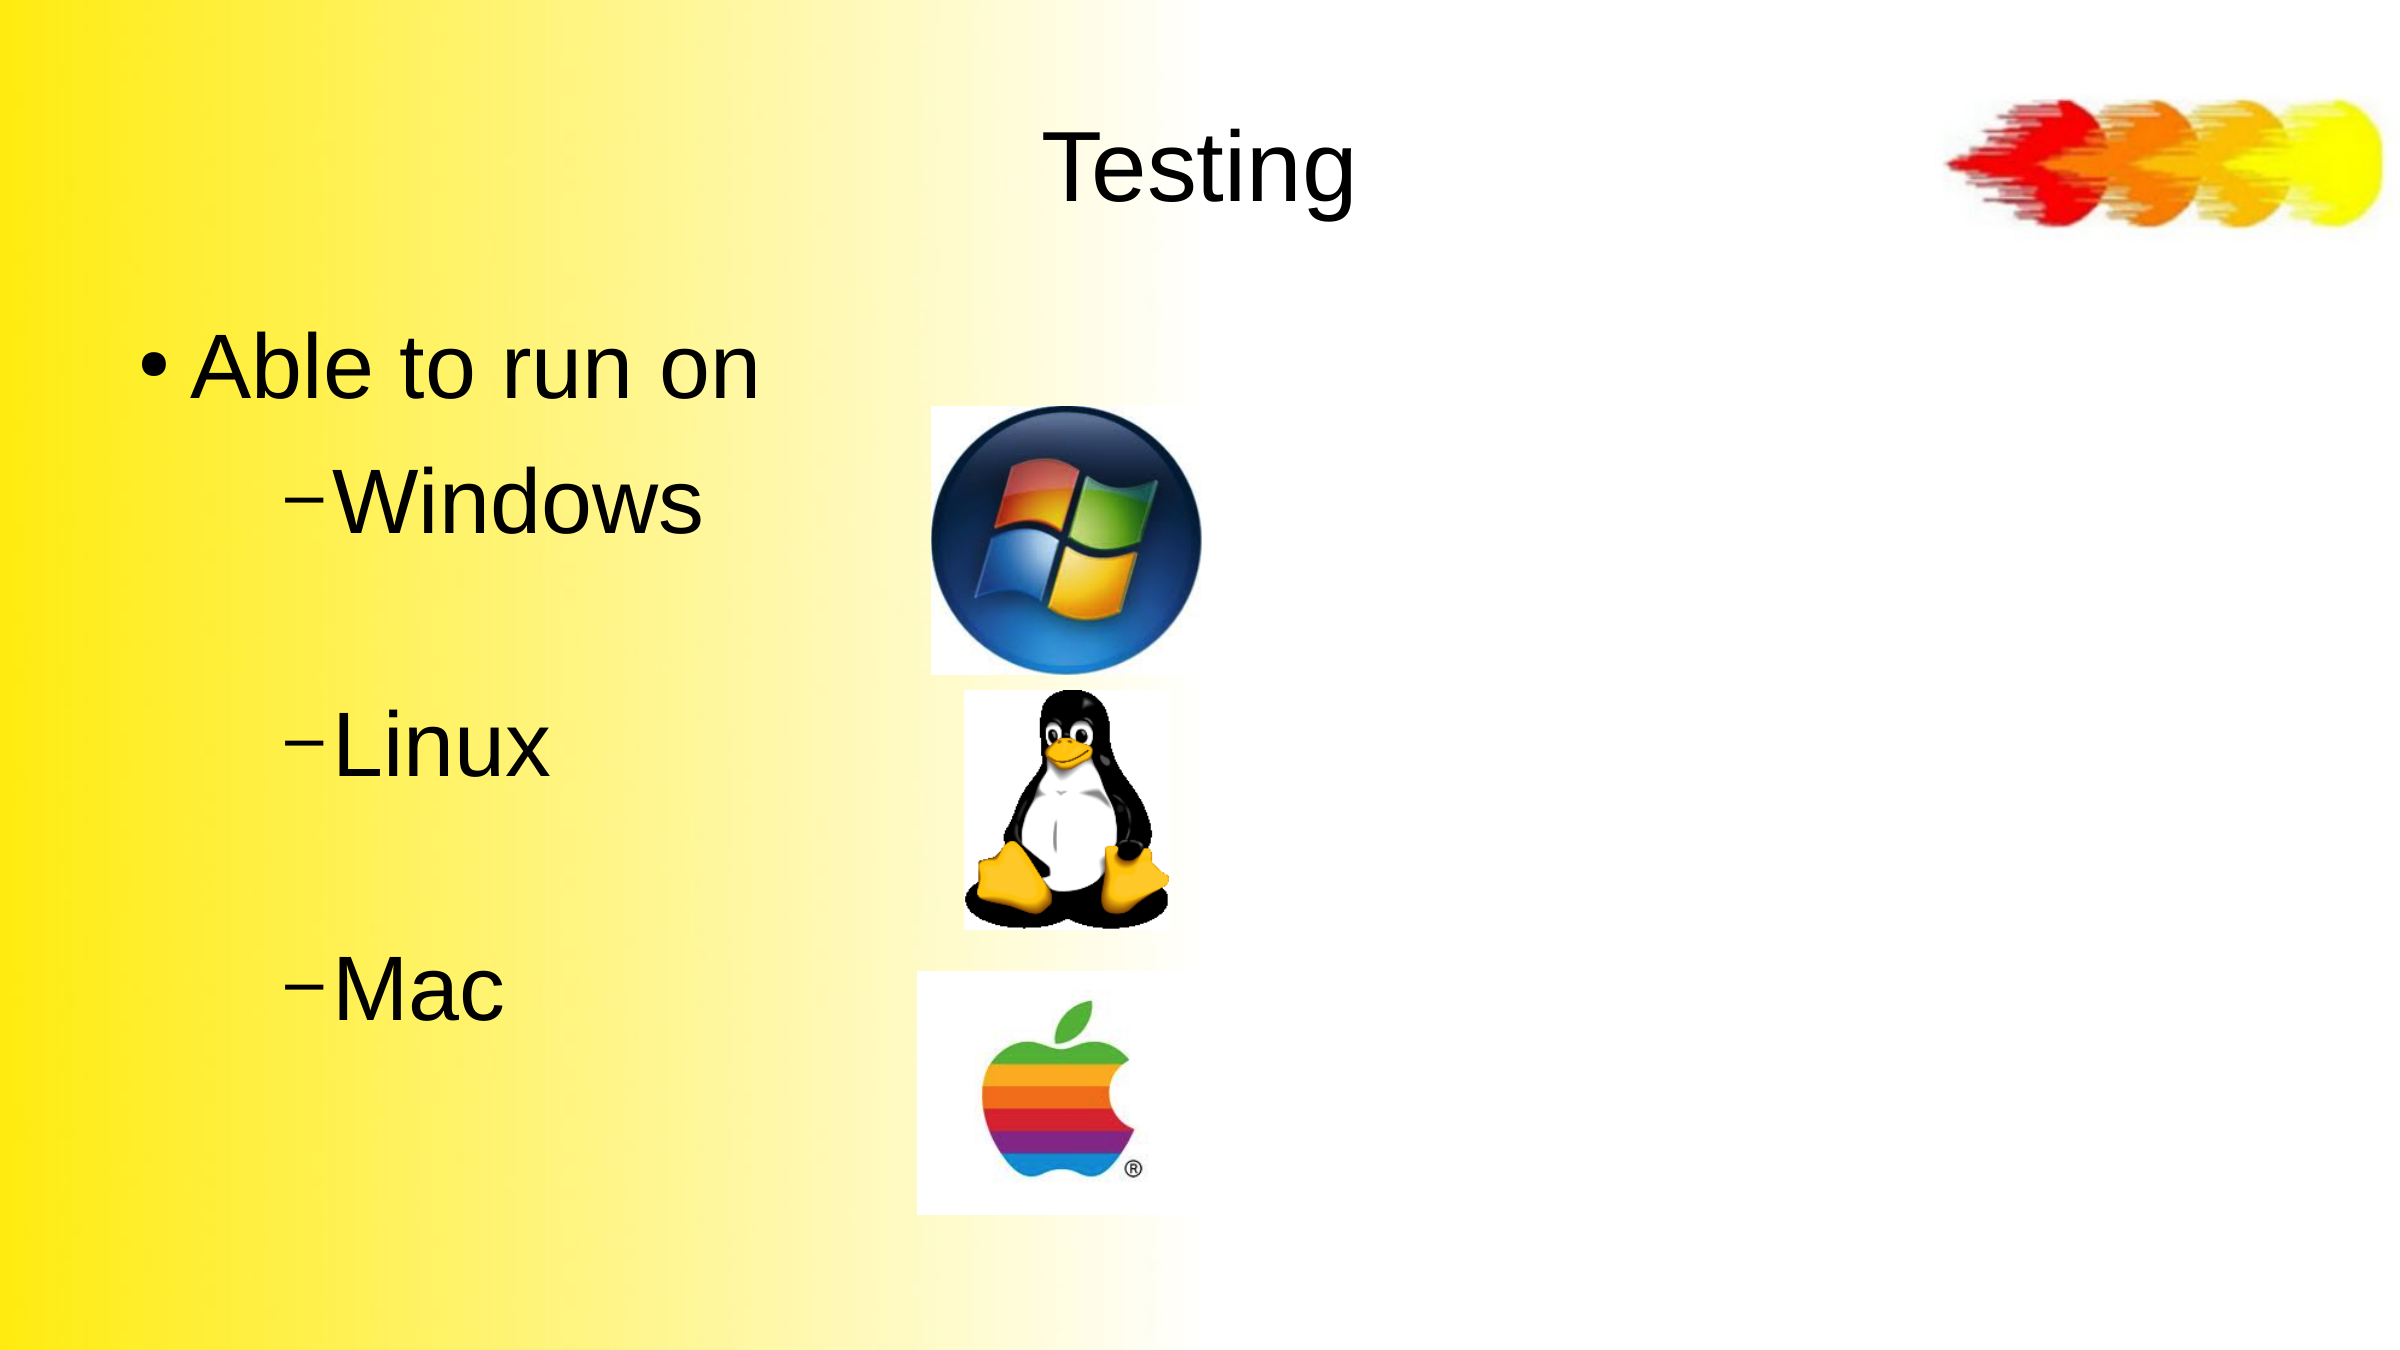

# Testing
Able to run on
Windows
Linux
Mac